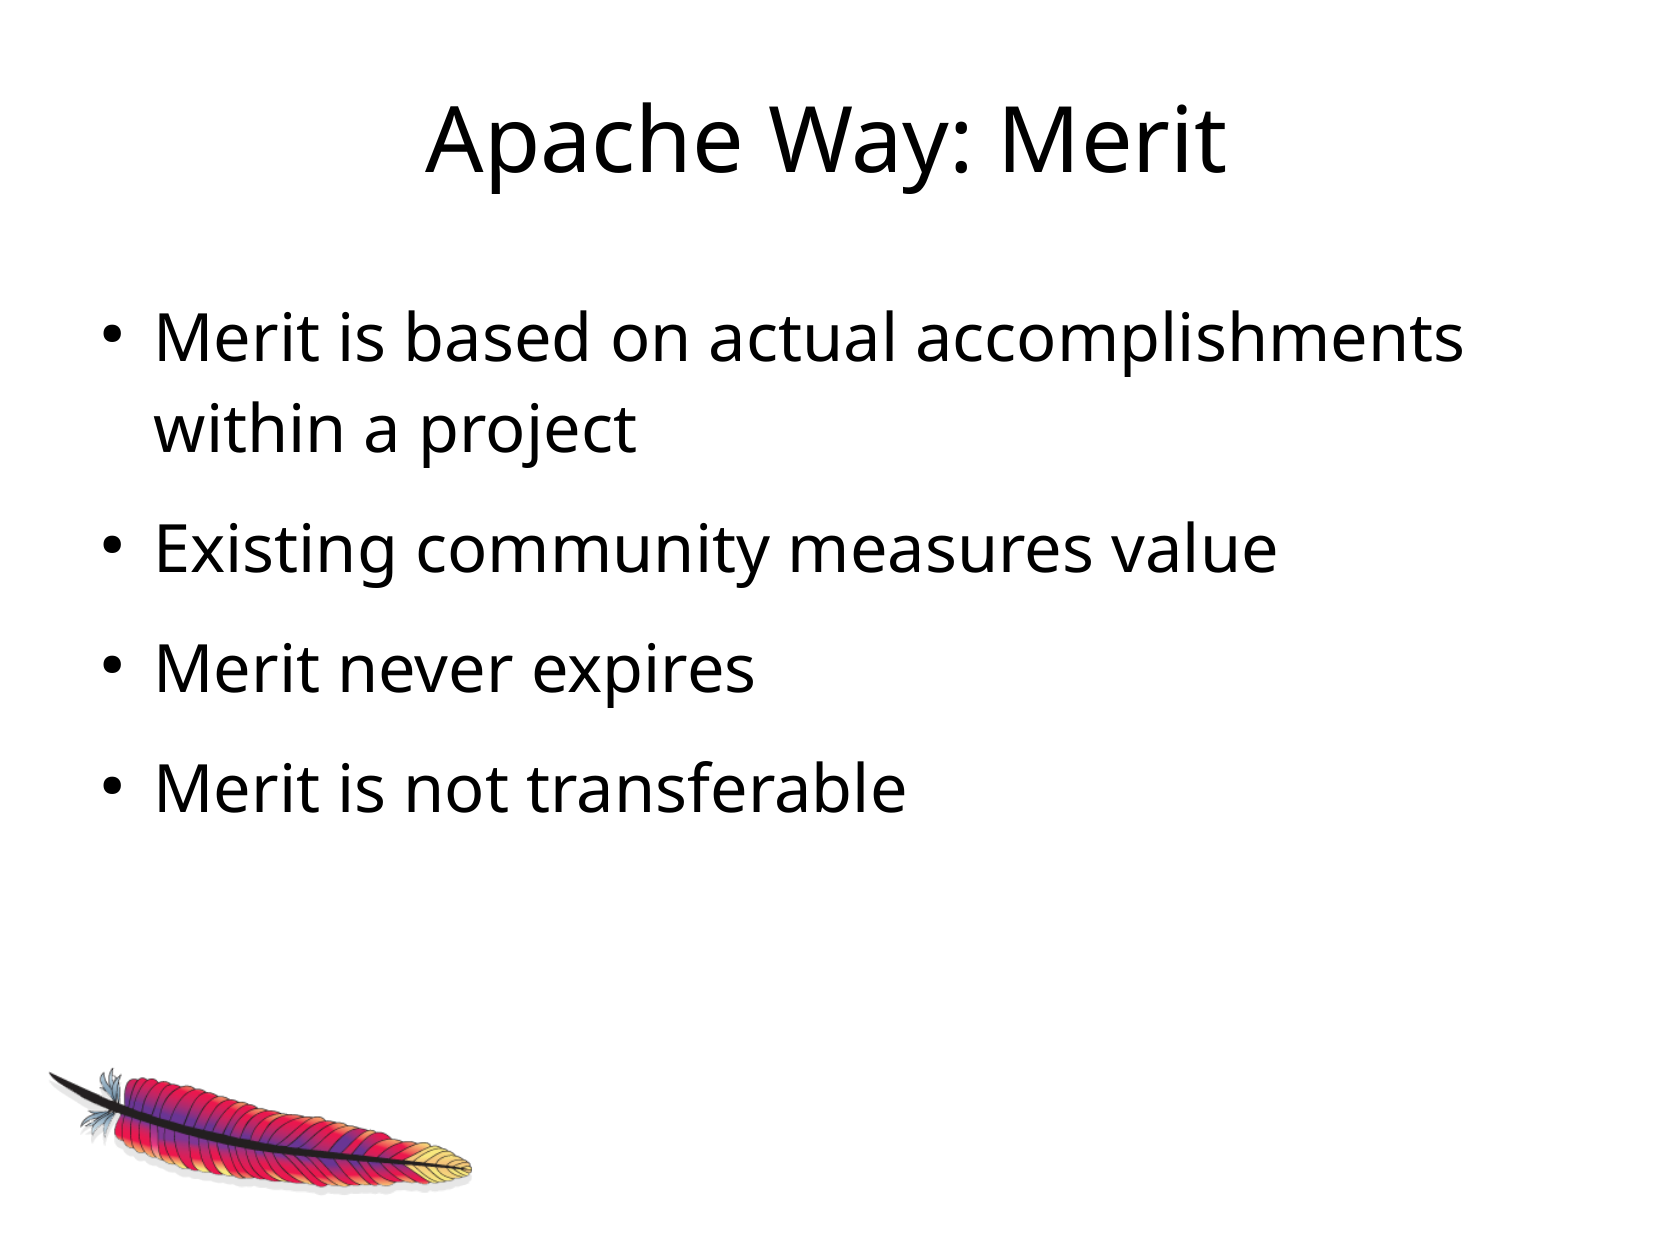

# Apache Way: Merit
Merit is based on actual accomplishments within a project
Existing community measures value
Merit never expires
Merit is not transferable